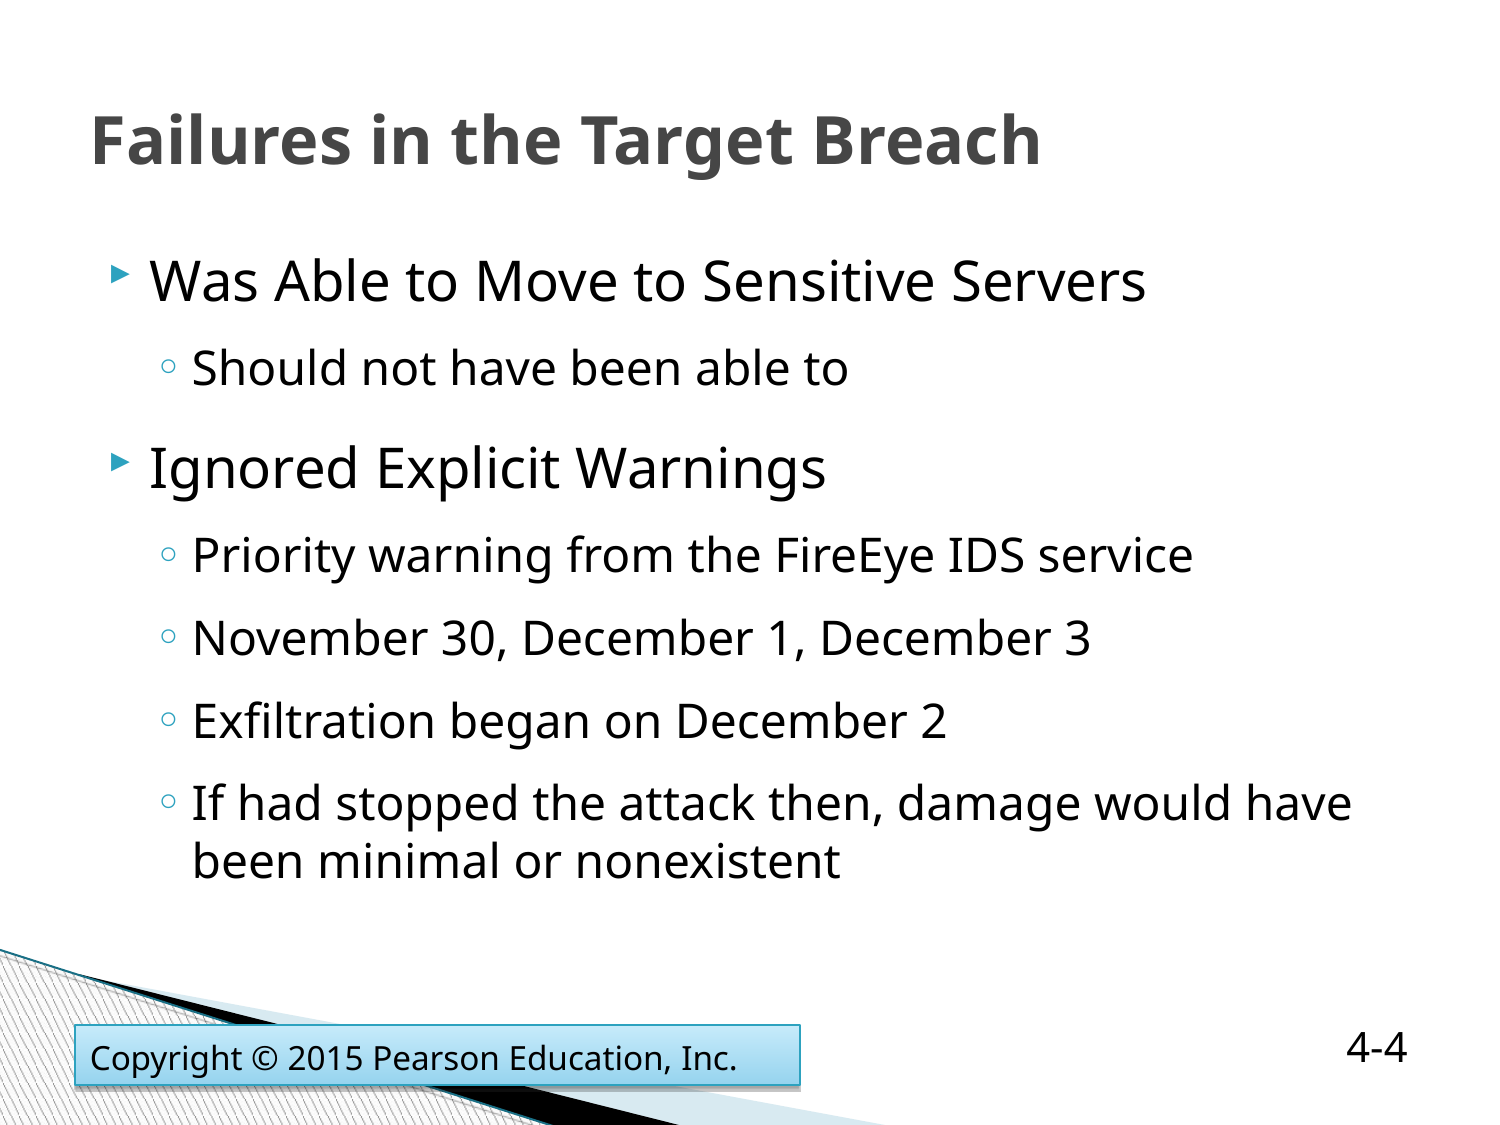

Failures in the Target Breach
# Was Able to Move to Sensitive Servers
Should not have been able to
Ignored Explicit Warnings
Priority warning from the FireEye IDS service
November 30, December 1, December 3
Exfiltration began on December 2
If had stopped the attack then, damage would have been minimal or nonexistent
Copyright © 2015 Pearson Education, Inc.